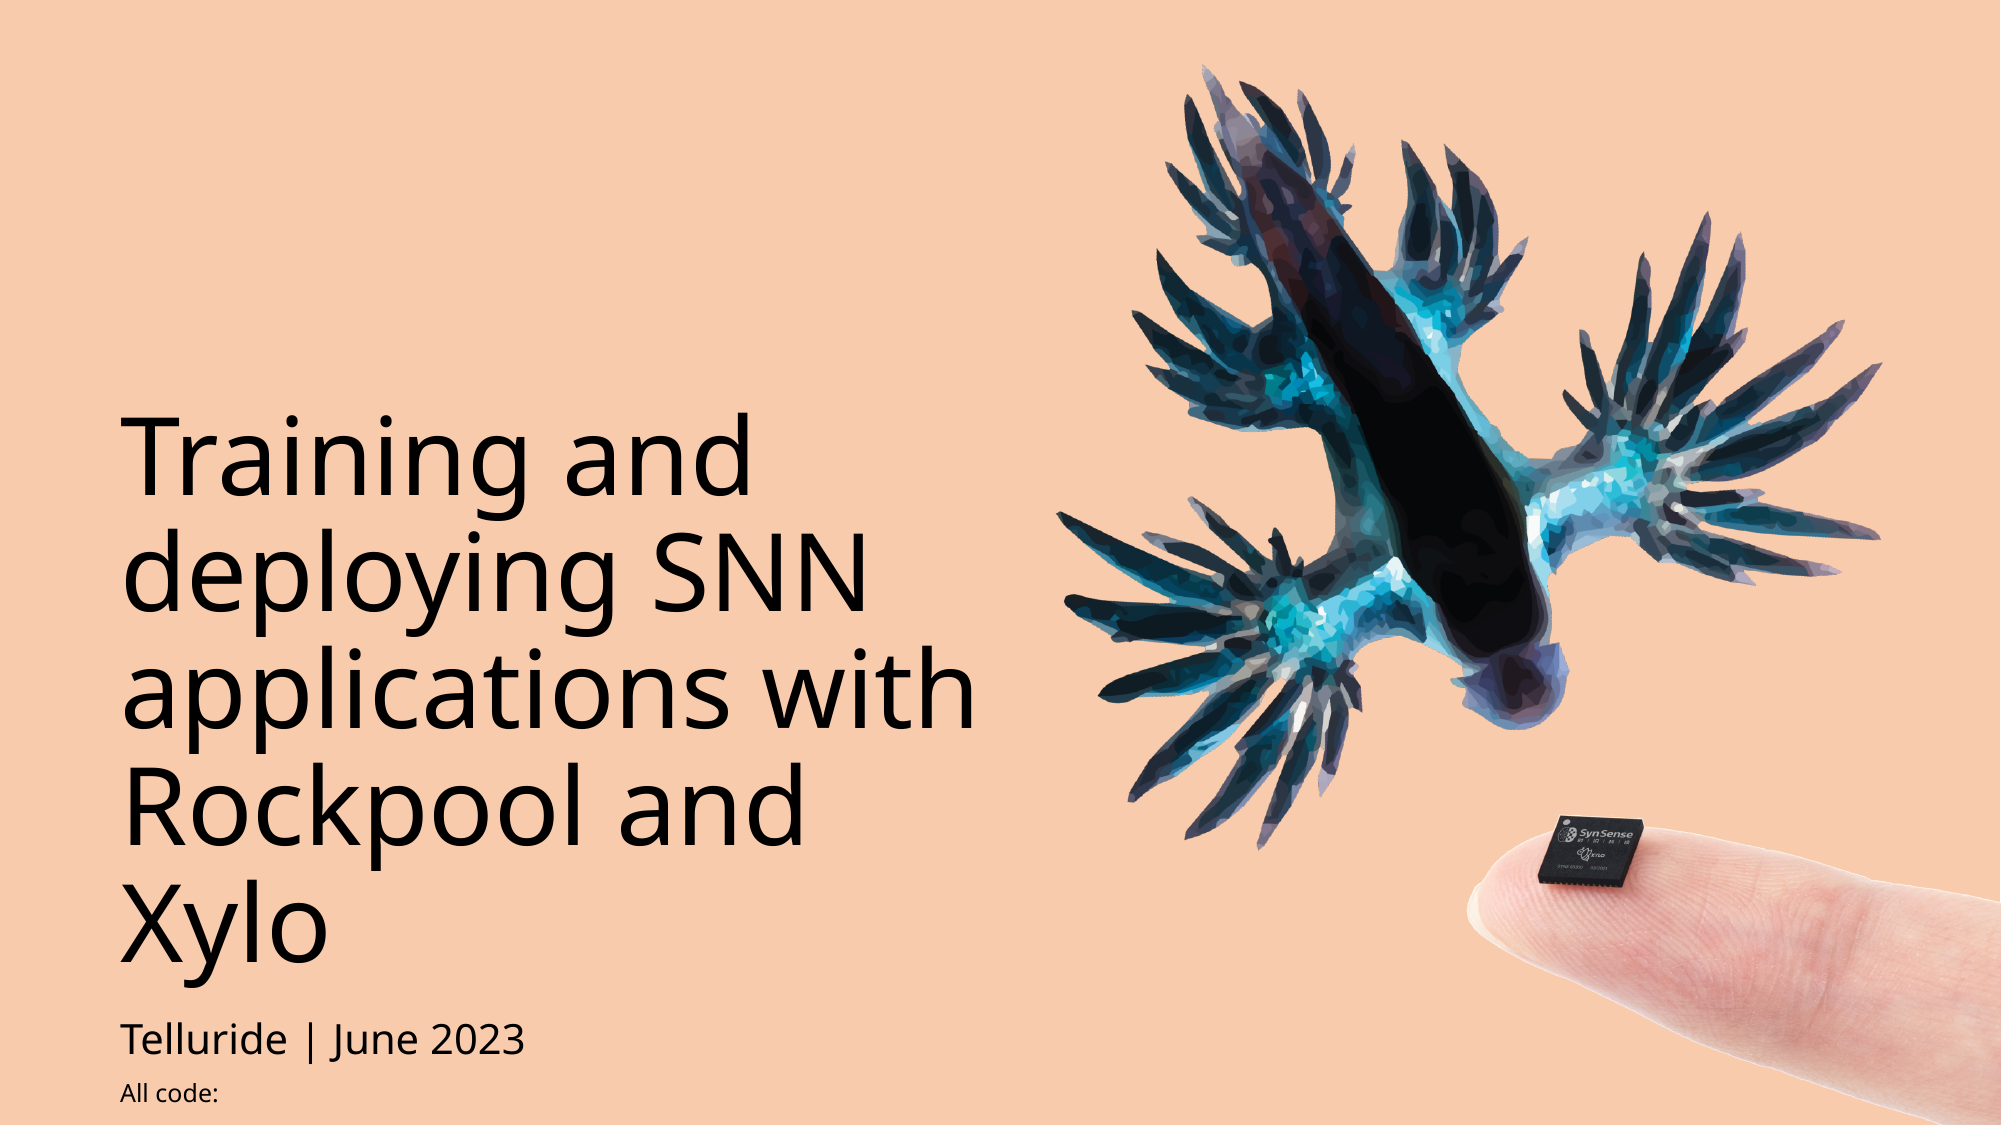

# Training and deploying SNN applications with Rockpool and Xylo
Telluride | June 2023
All code: